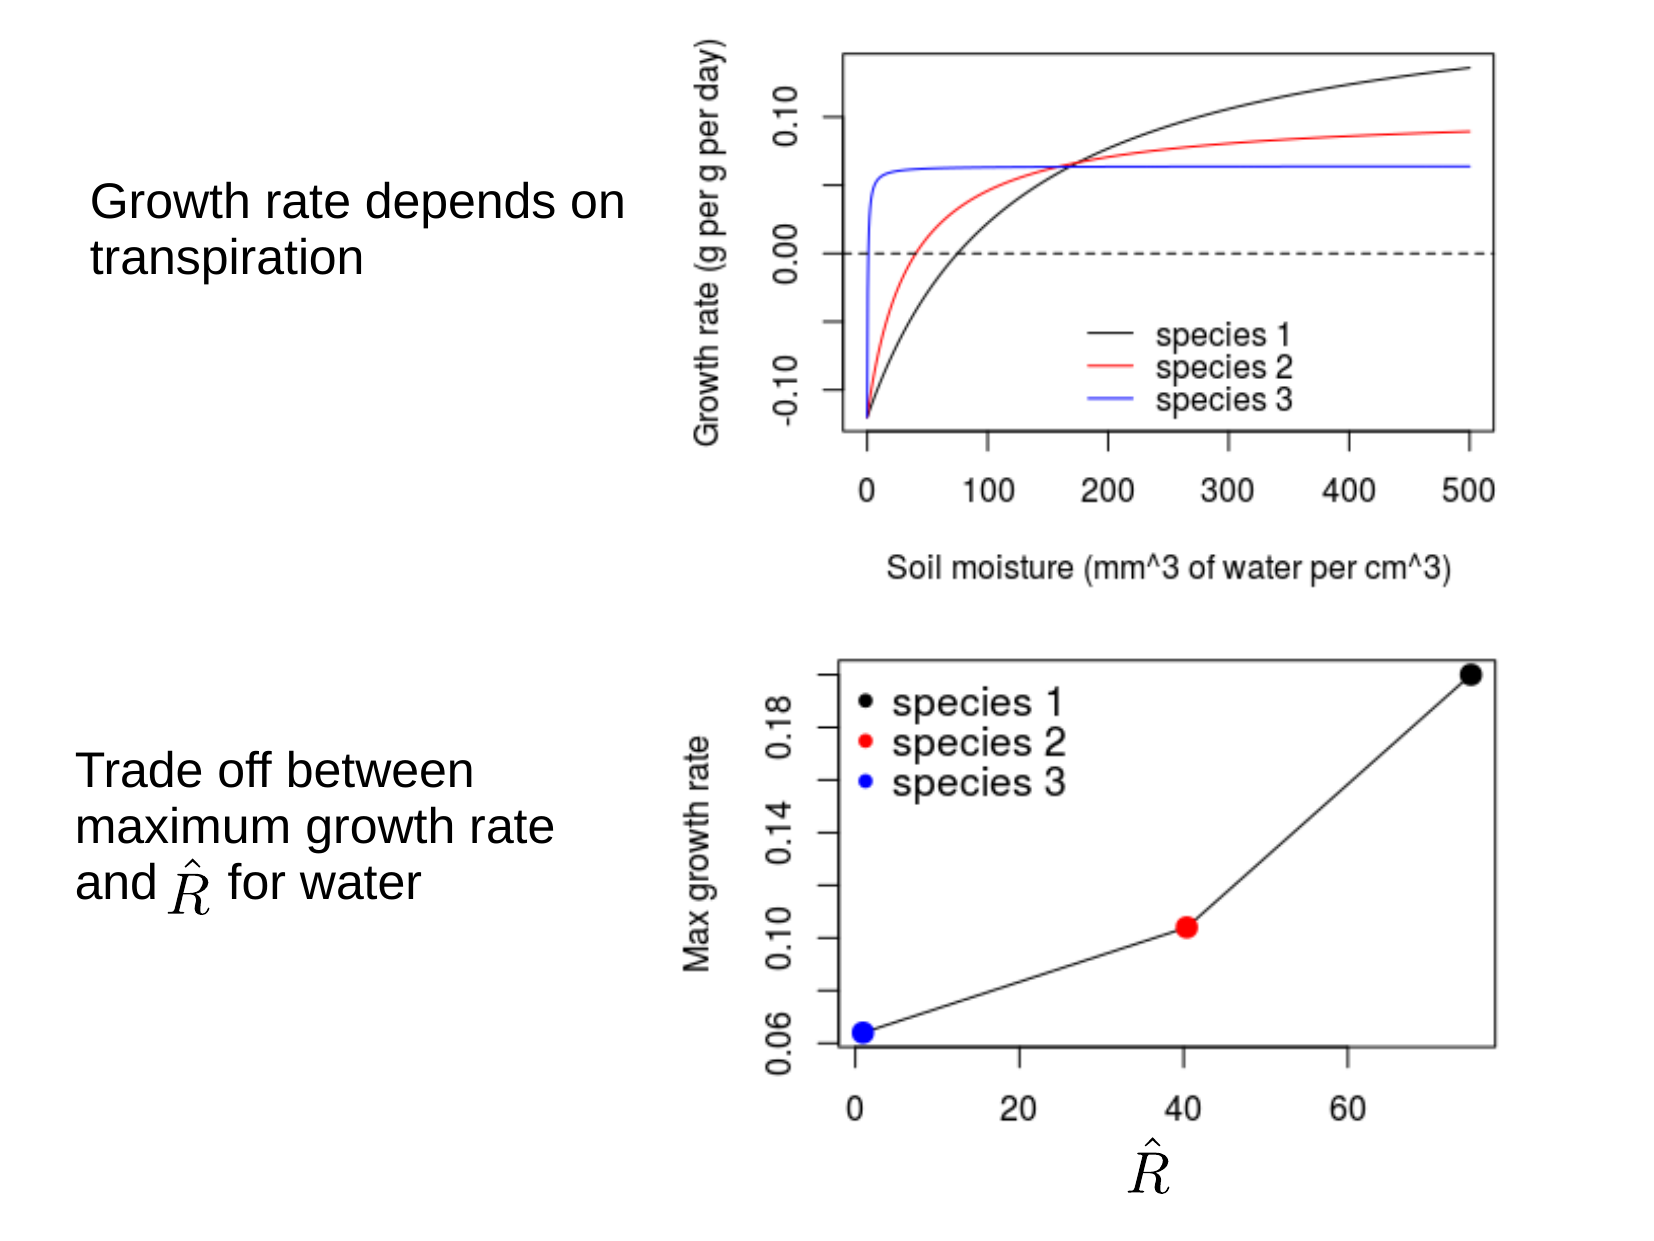

Growth rate depends on transpiration
Trade off between maximum growth rate and for water